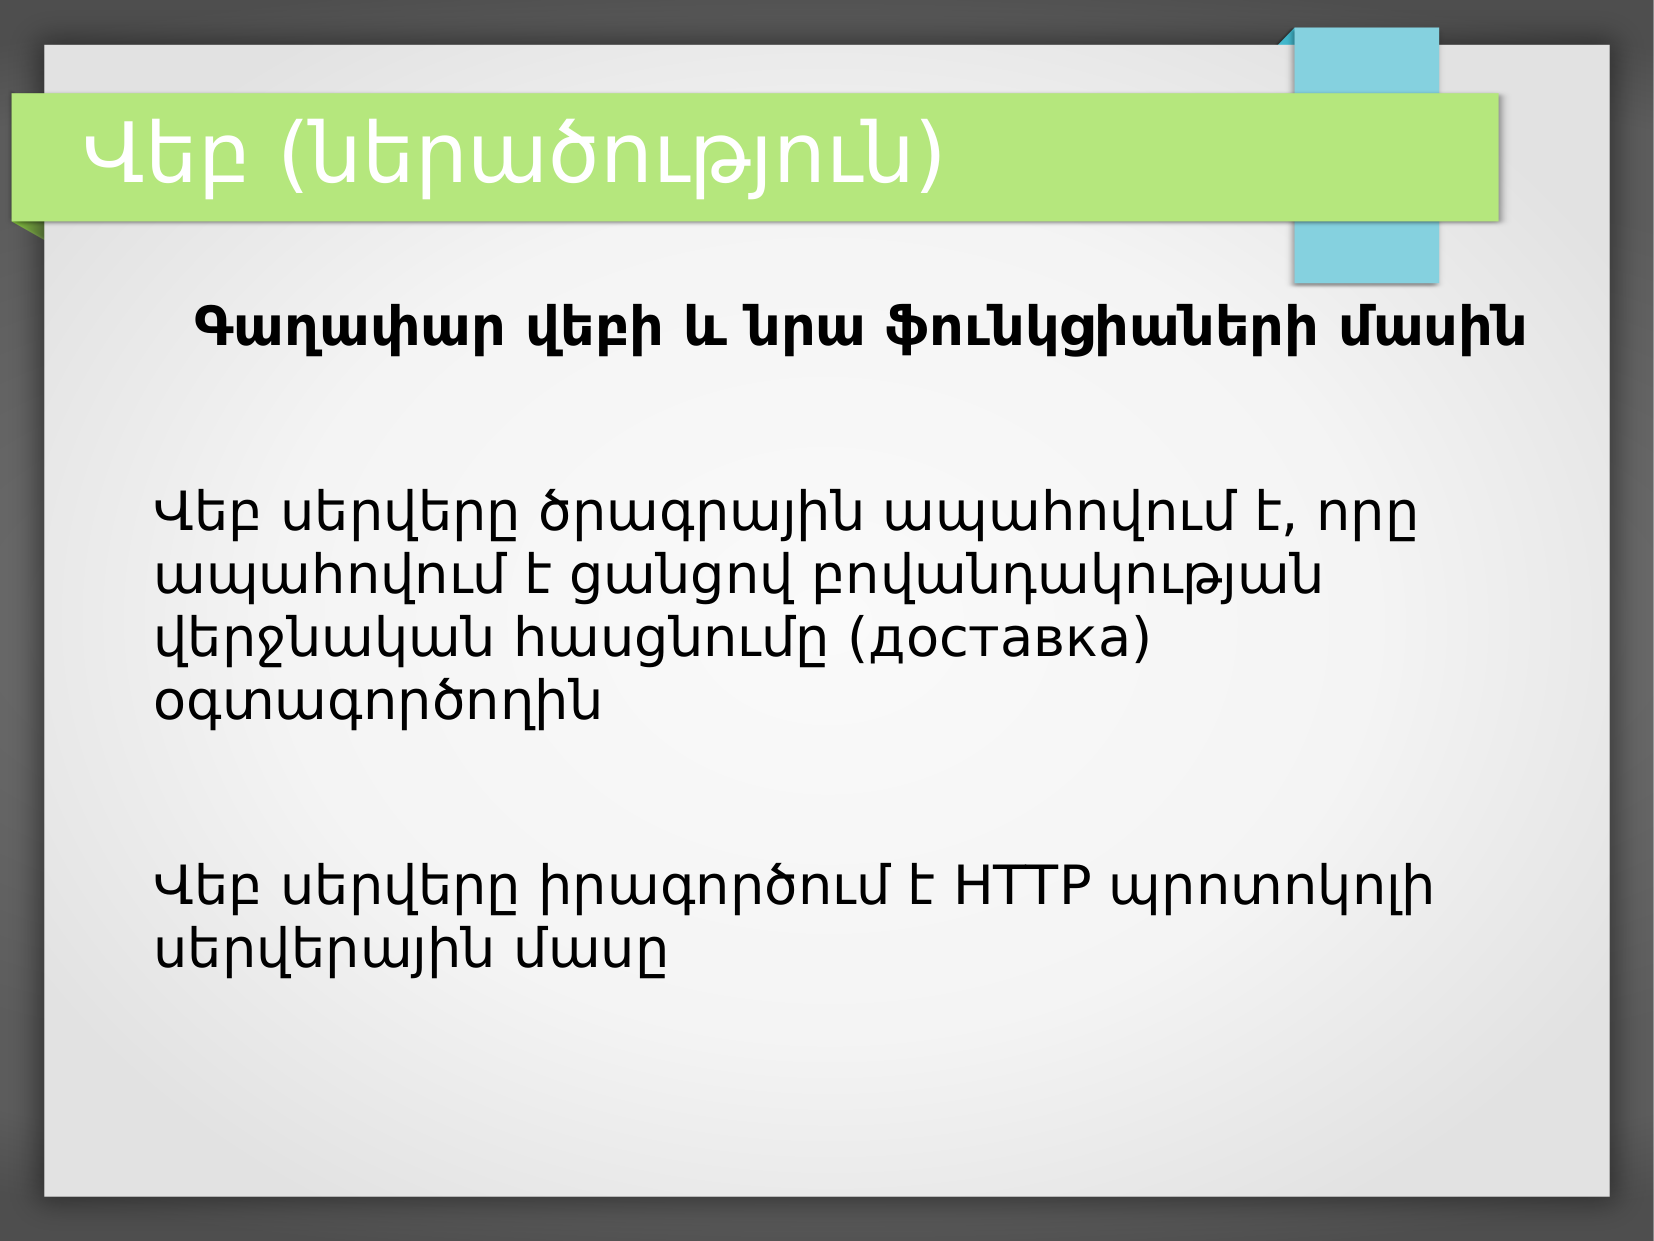

# Վեբ (ներածություն)
Գաղափար վեբի և նրա ֆունկցիաների մասին
Վեբ սերվերը ծրագրային ապահովում է, որը ապահովում է ցանցով բովանդակության վերջնական հասցնումը (доставка) օգտագործողին
Վեբ սերվերը իրագործում է HTTP պրոտոկոլի սերվերային մասը